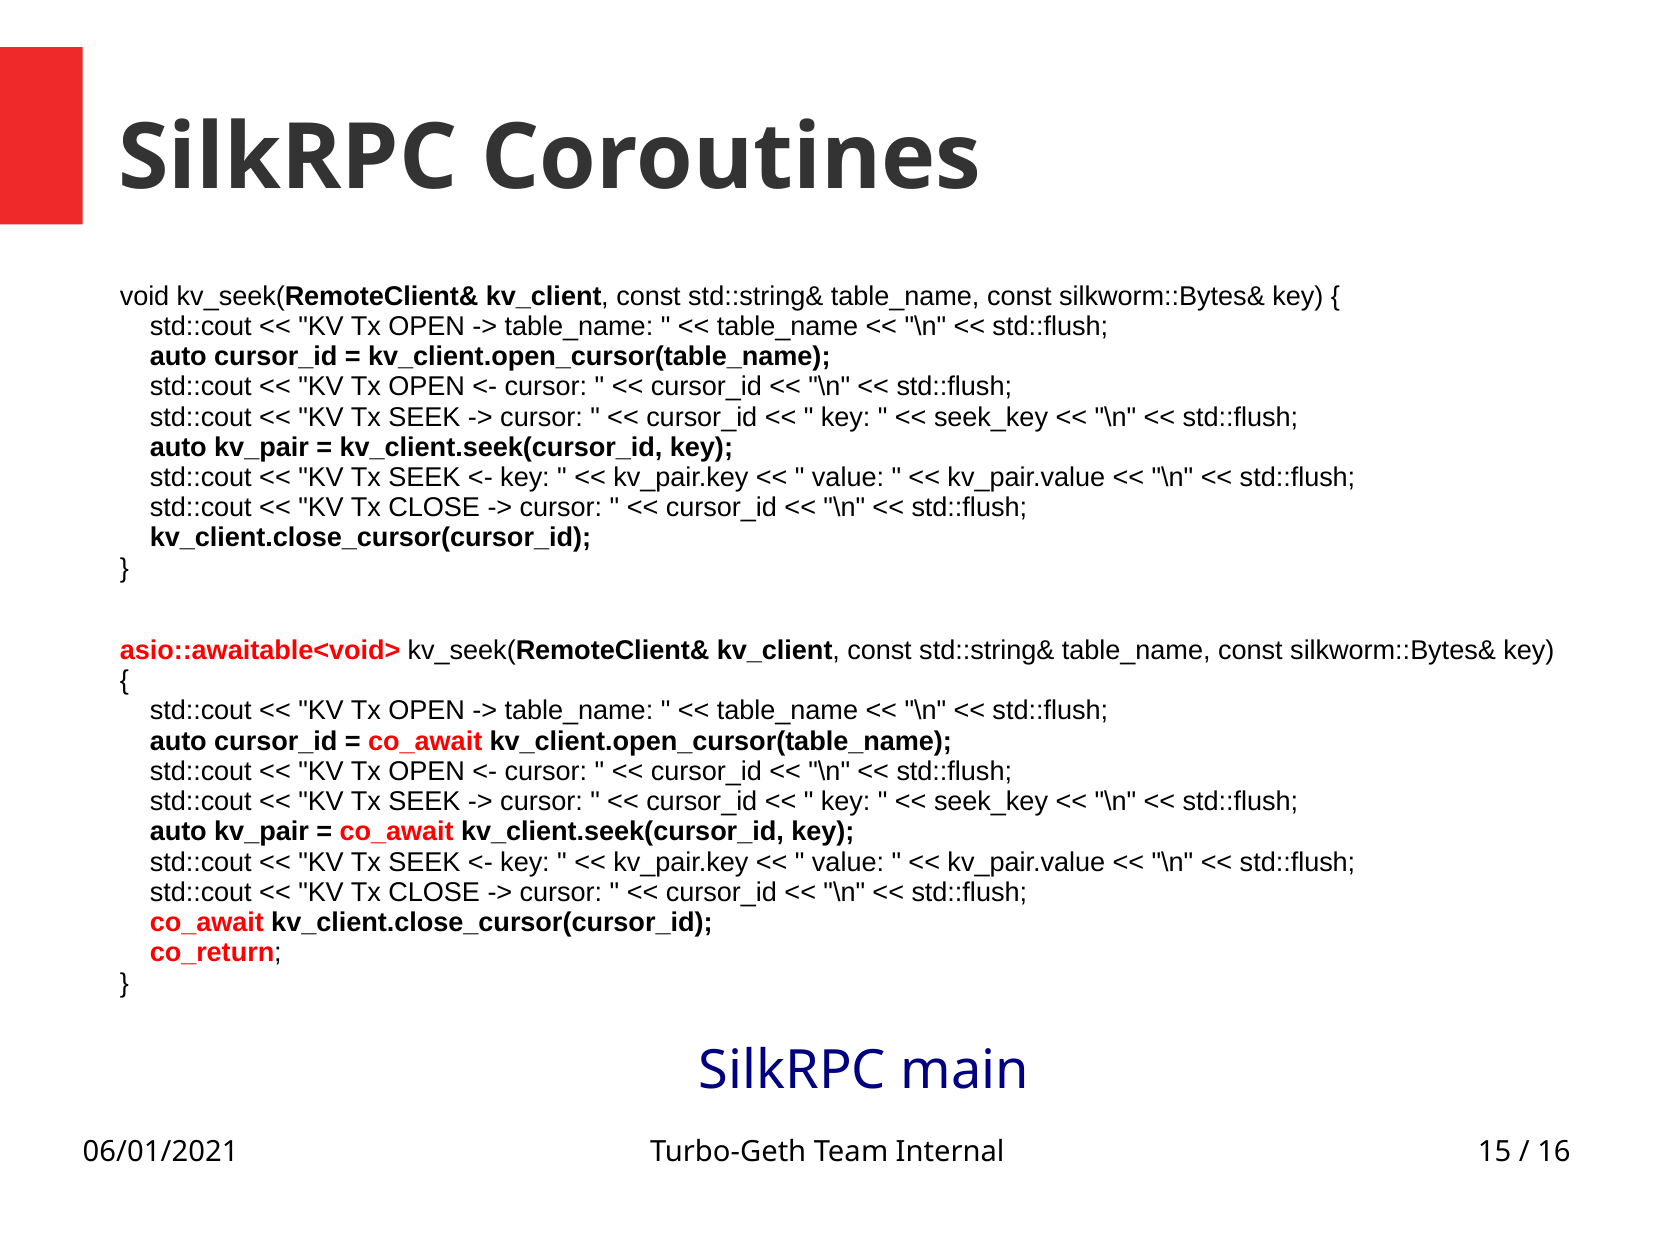

# SilkRPC Coroutines
void kv_seek(RemoteClient& kv_client, const std::string& table_name, const silkworm::Bytes& key) {
 std::cout << "KV Tx OPEN -> table_name: " << table_name << "\n" << std::flush;
 auto cursor_id = kv_client.open_cursor(table_name);
 std::cout << "KV Tx OPEN <- cursor: " << cursor_id << "\n" << std::flush;
 std::cout << "KV Tx SEEK -> cursor: " << cursor_id << " key: " << seek_key << "\n" << std::flush;
 auto kv_pair = kv_client.seek(cursor_id, key);
 std::cout << "KV Tx SEEK <- key: " << kv_pair.key << " value: " << kv_pair.value << "\n" << std::flush;
 std::cout << "KV Tx CLOSE -> cursor: " << cursor_id << "\n" << std::flush;
 kv_client.close_cursor(cursor_id);
}
asio::awaitable<void> kv_seek(RemoteClient& kv_client, const std::string& table_name, const silkworm::Bytes& key) {
 std::cout << "KV Tx OPEN -> table_name: " << table_name << "\n" << std::flush;
 auto cursor_id = co_await kv_client.open_cursor(table_name);
 std::cout << "KV Tx OPEN <- cursor: " << cursor_id << "\n" << std::flush;
 std::cout << "KV Tx SEEK -> cursor: " << cursor_id << " key: " << seek_key << "\n" << std::flush;
 auto kv_pair = co_await kv_client.seek(cursor_id, key);
 std::cout << "KV Tx SEEK <- key: " << kv_pair.key << " value: " << kv_pair.value << "\n" << std::flush;
 std::cout << "KV Tx CLOSE -> cursor: " << cursor_id << "\n" << std::flush;
 co_await kv_client.close_cursor(cursor_id);
 co_return;
}
SilkRPC main
06/01/2021
Turbo-Geth Team Internal
15